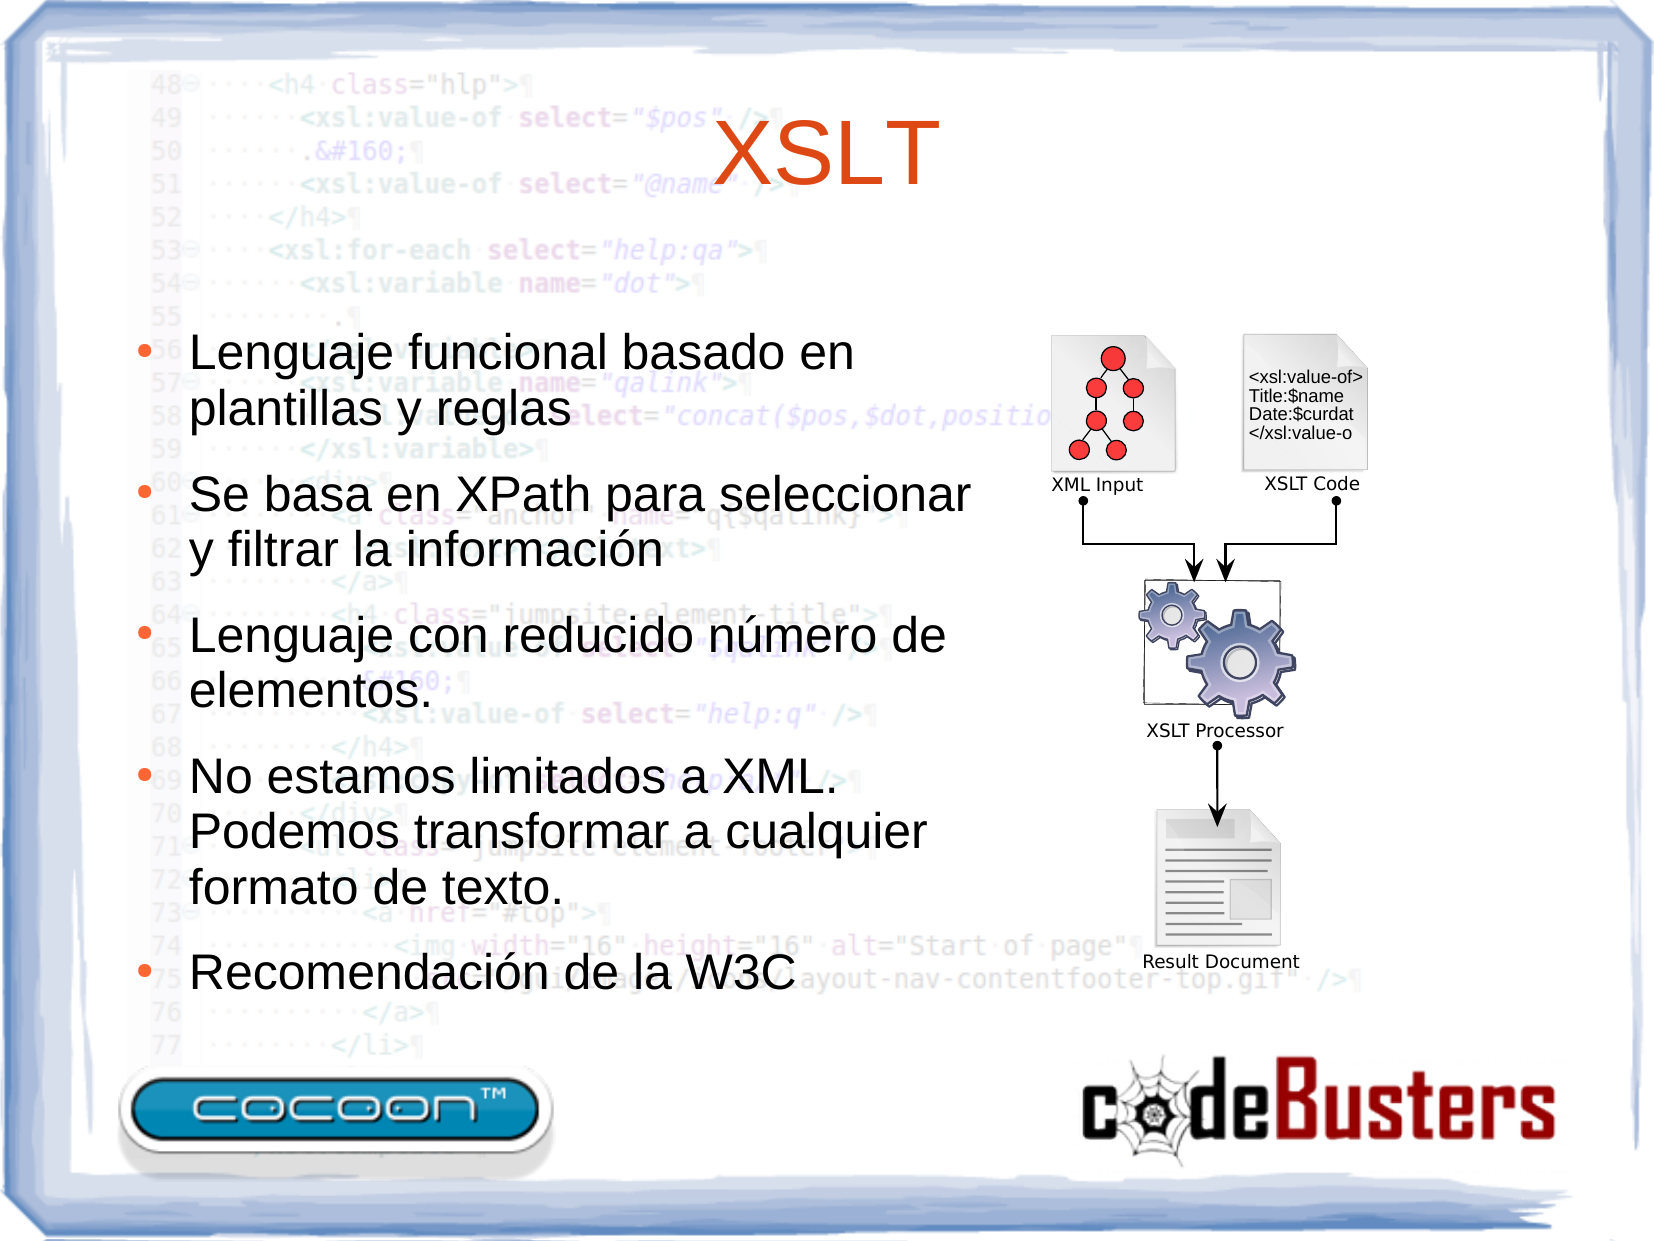

# XSLT
Lenguaje funcional basado en plantillas y reglas
Se basa en XPath para seleccionar y filtrar la información
Lenguaje con reducido número de elementos.
No estamos limitados a XML. Podemos transformar a cualquier formato de texto.
Recomendación de la W3C